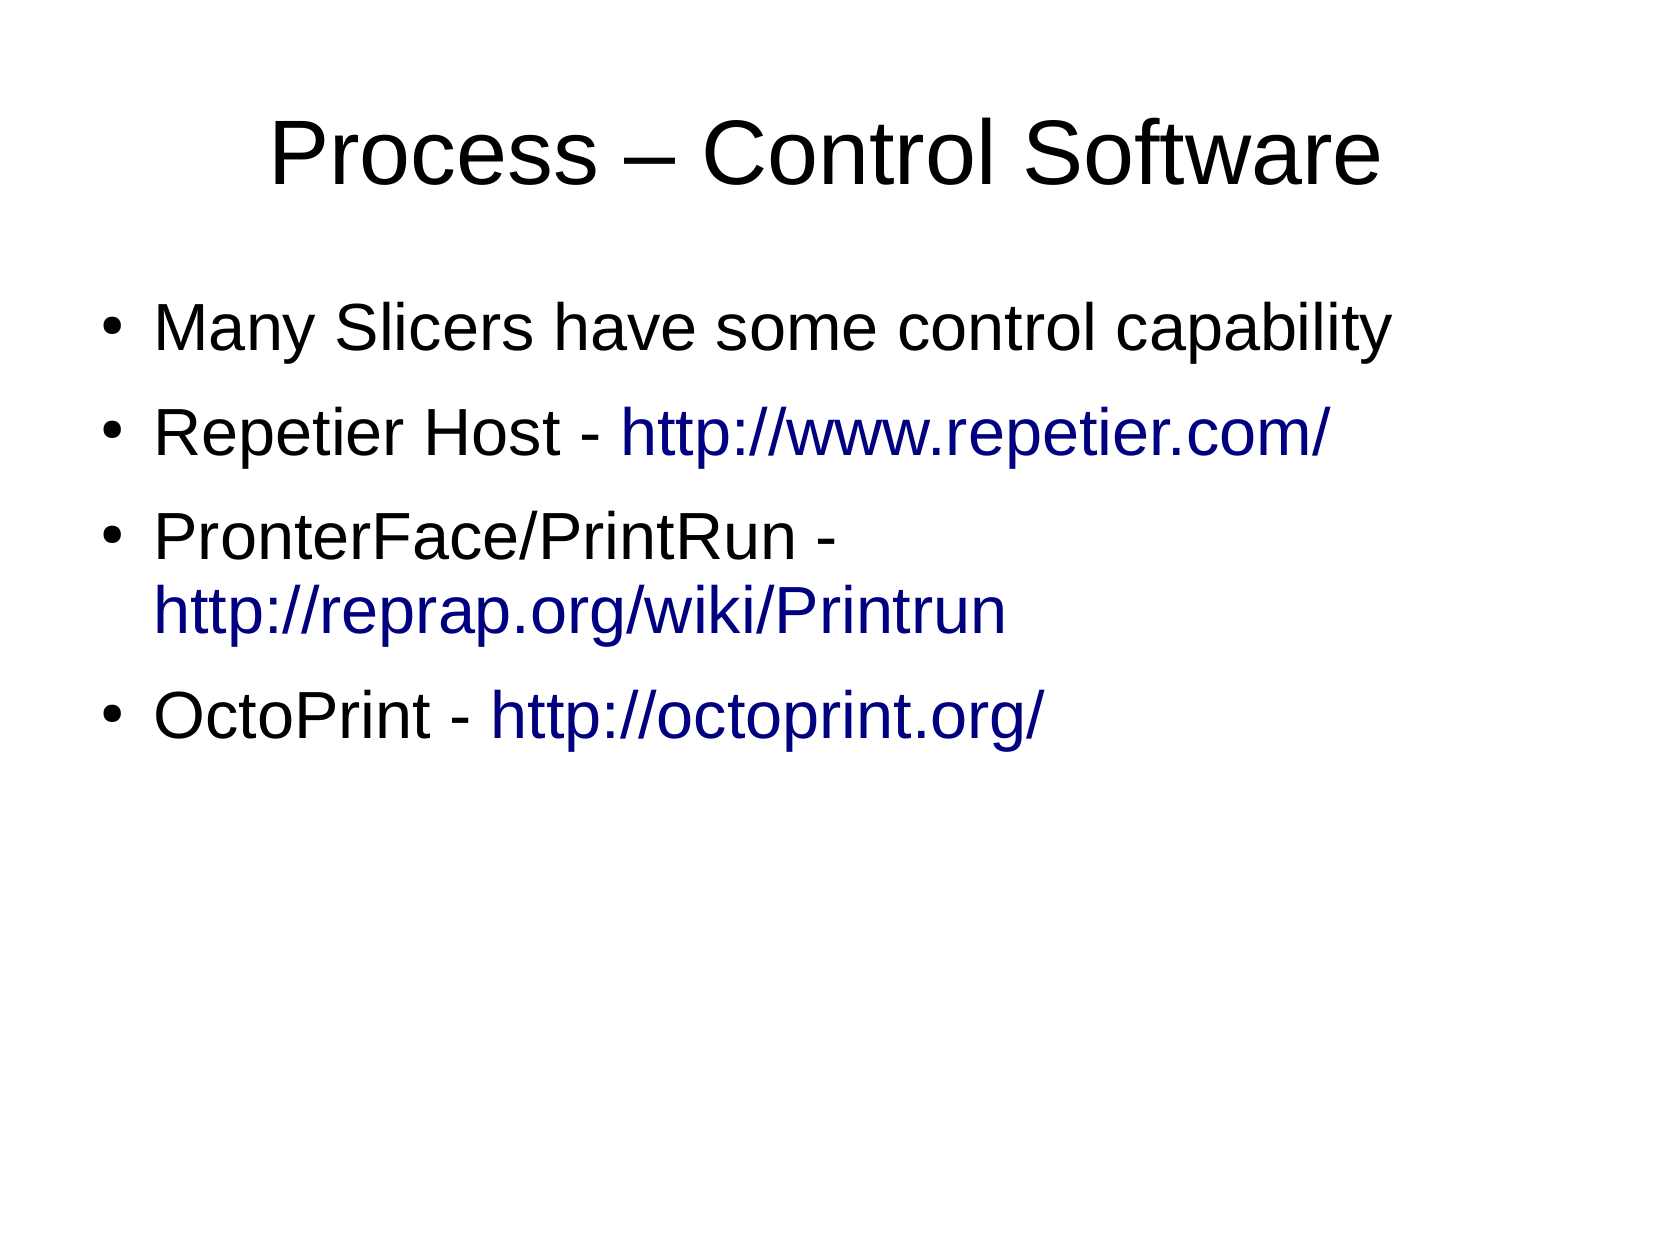

# Process – Control Software
Many Slicers have some control capability
Repetier Host - http://www.repetier.com/
PronterFace/PrintRun - http://reprap.org/wiki/Printrun
OctoPrint - http://octoprint.org/